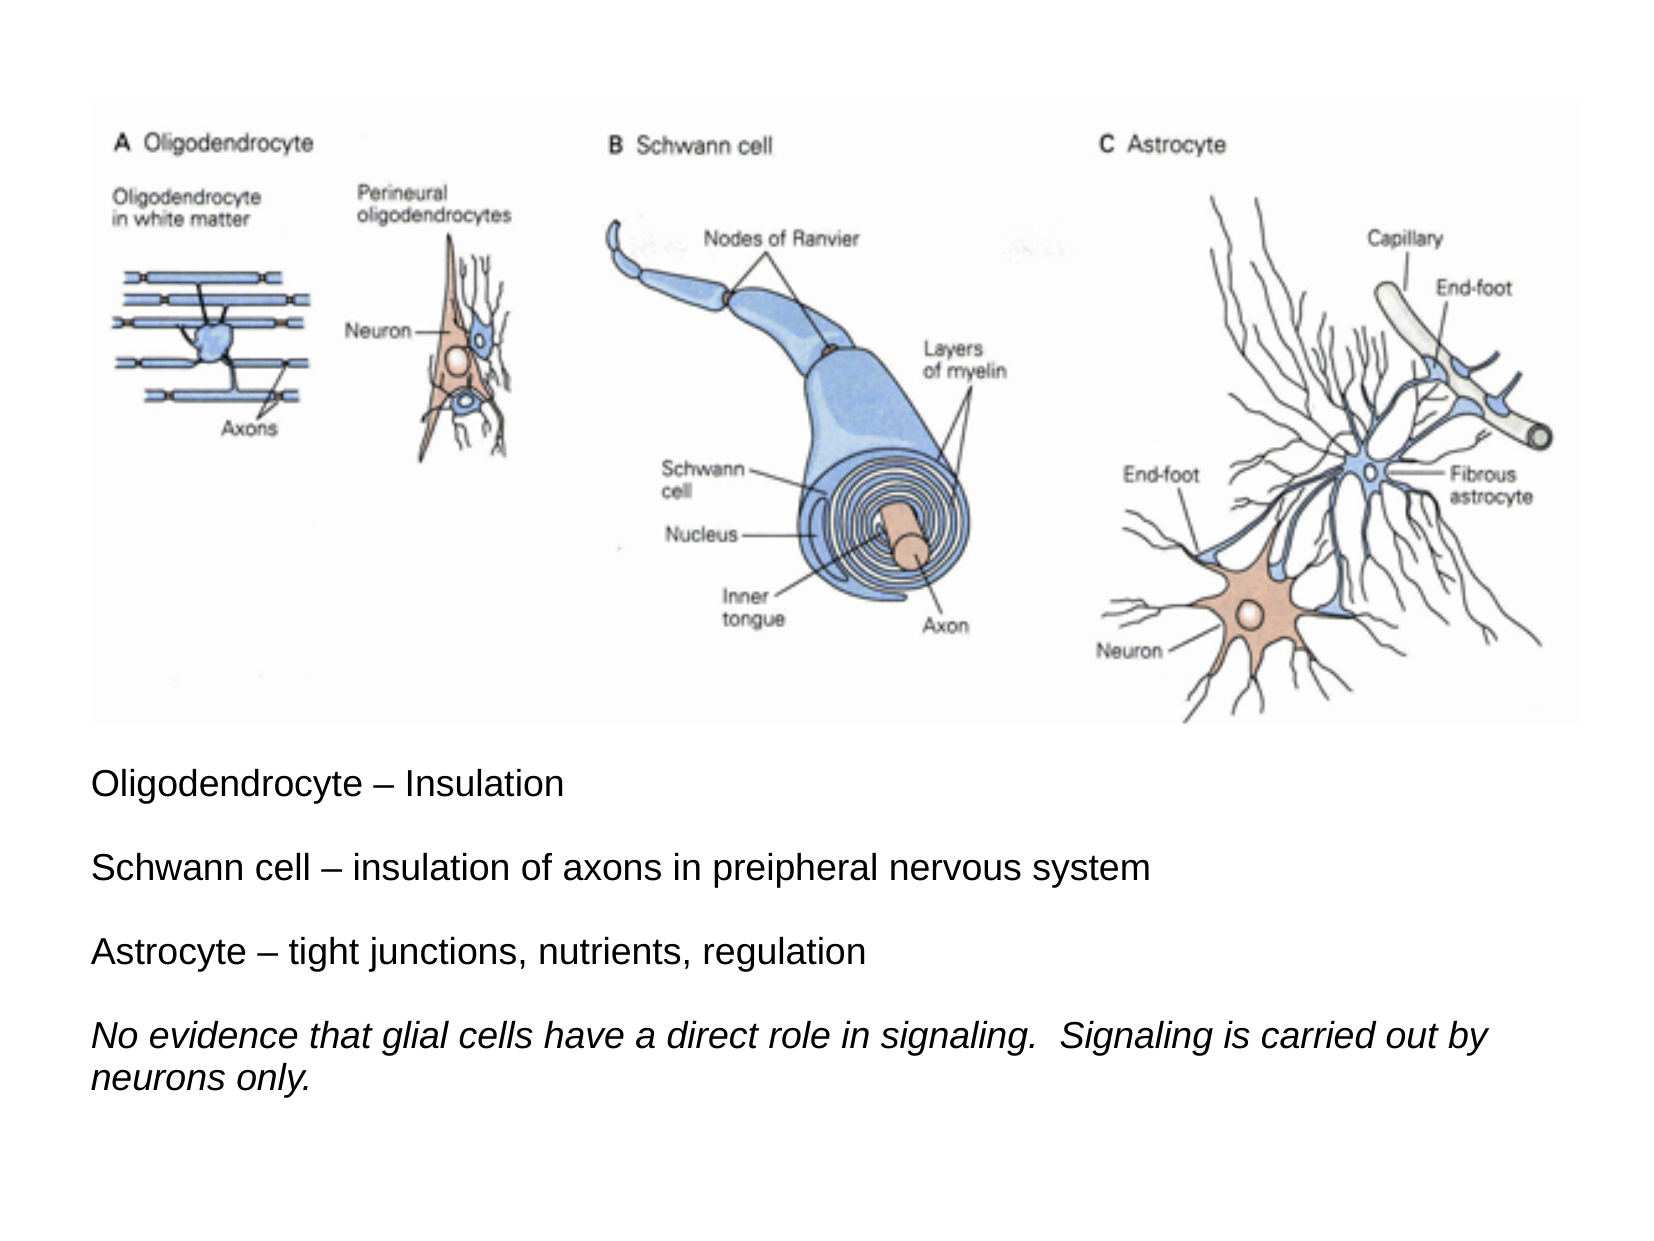

Oligodendrocyte – Insulation
Schwann cell – insulation of axons in preipheral nervous system
Astrocyte – tight junctions, nutrients, regulation
No evidence that glial cells have a direct role in signaling. Signaling is carried out by neurons only.